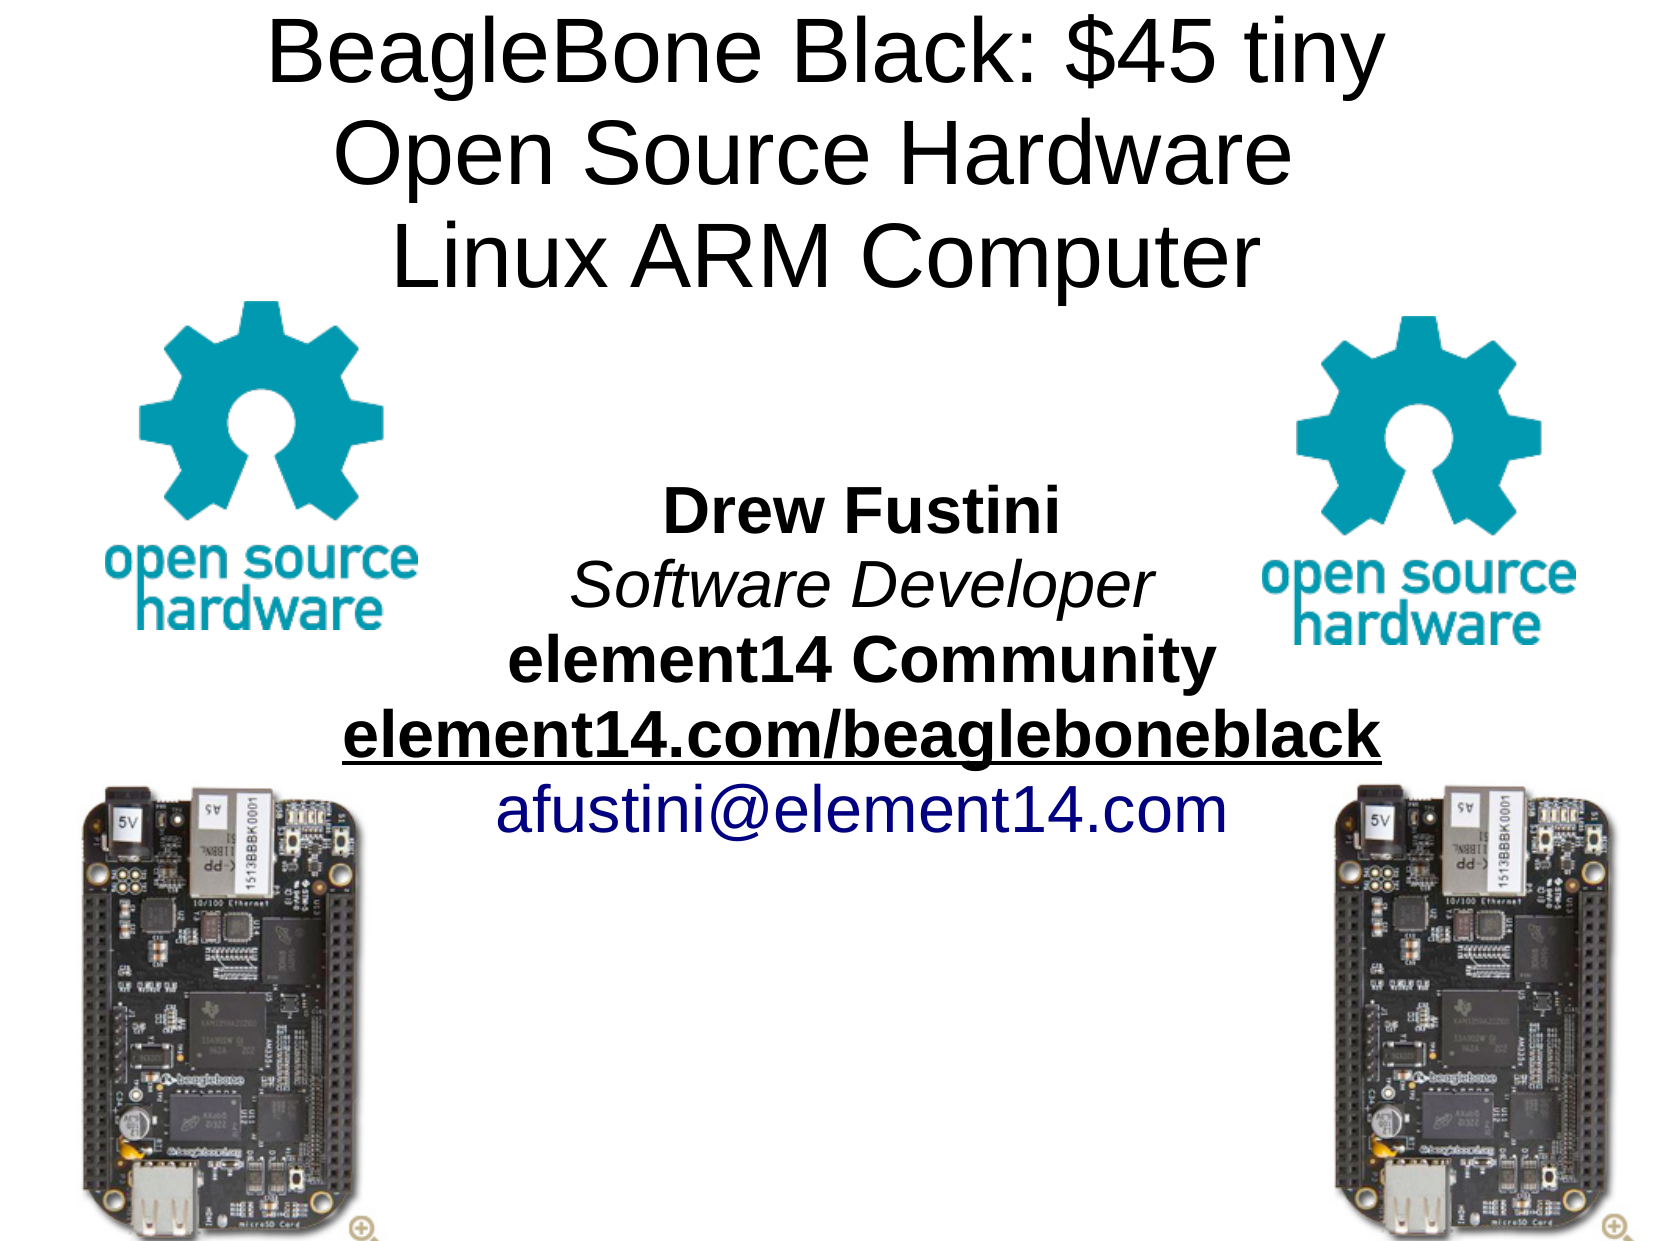

# BeagleBone Black: $45 tiny Open Source Hardware Linux ARM Computer
Drew Fustini
Software Developer
element14 Community
element14.com/beagleboneblack
afustini@element14.com